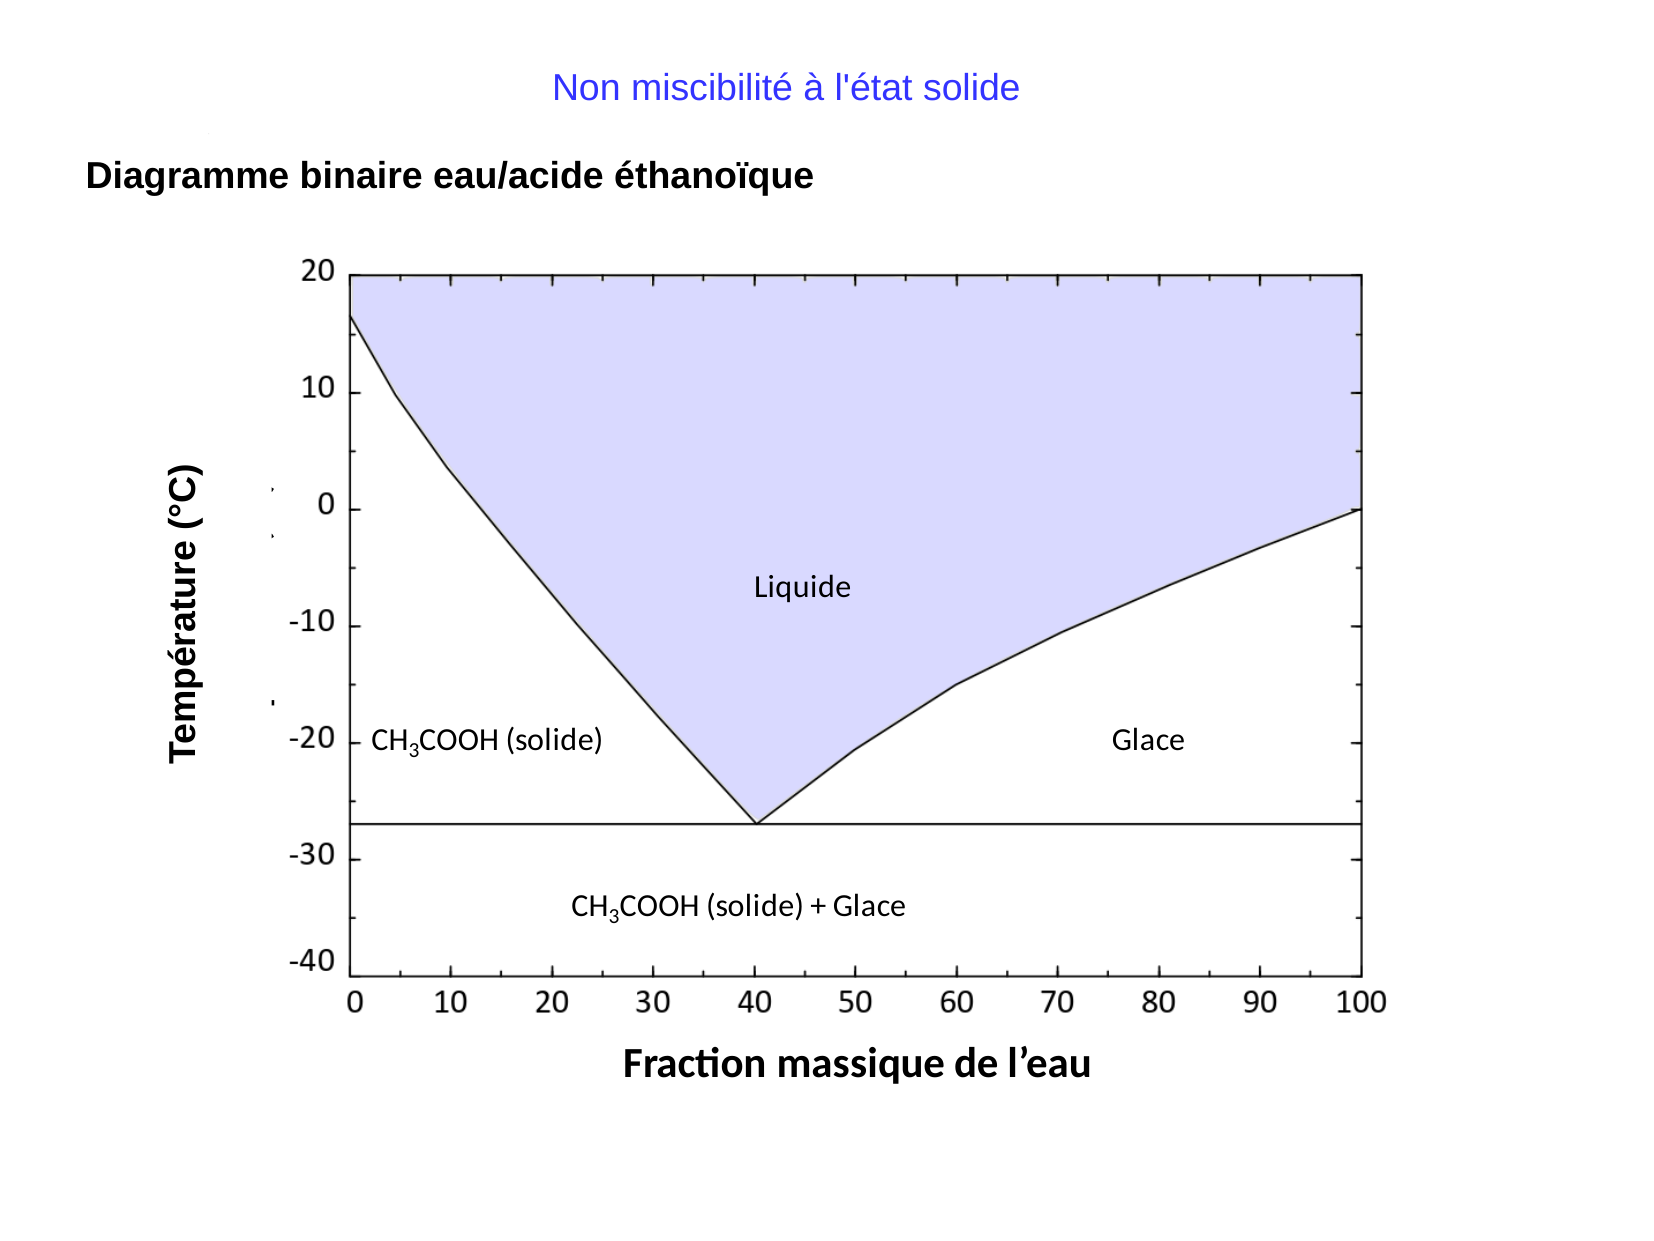

Non miscibilité à l'état solide
Diagramme binaire eau/acide éthanoïque
Température (°C)